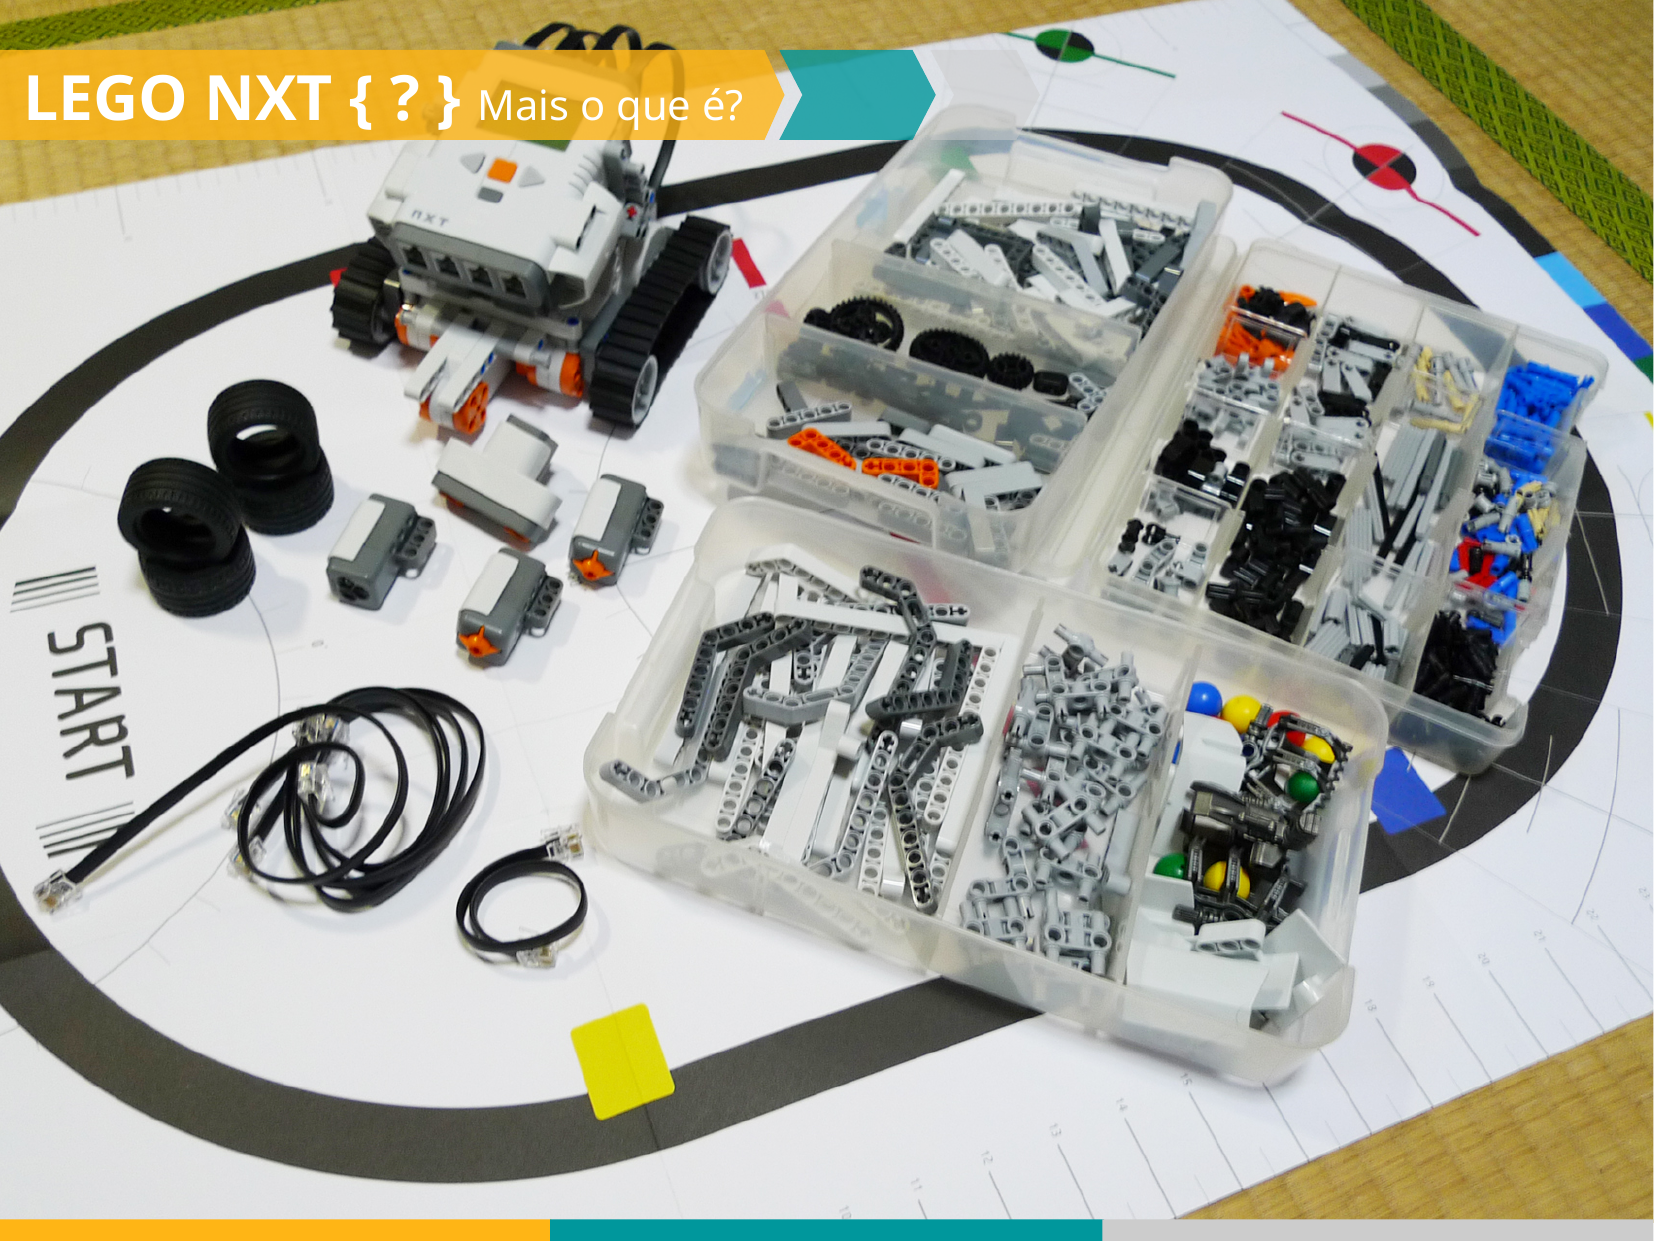

LEGO NXT { ? } Mais o que é?